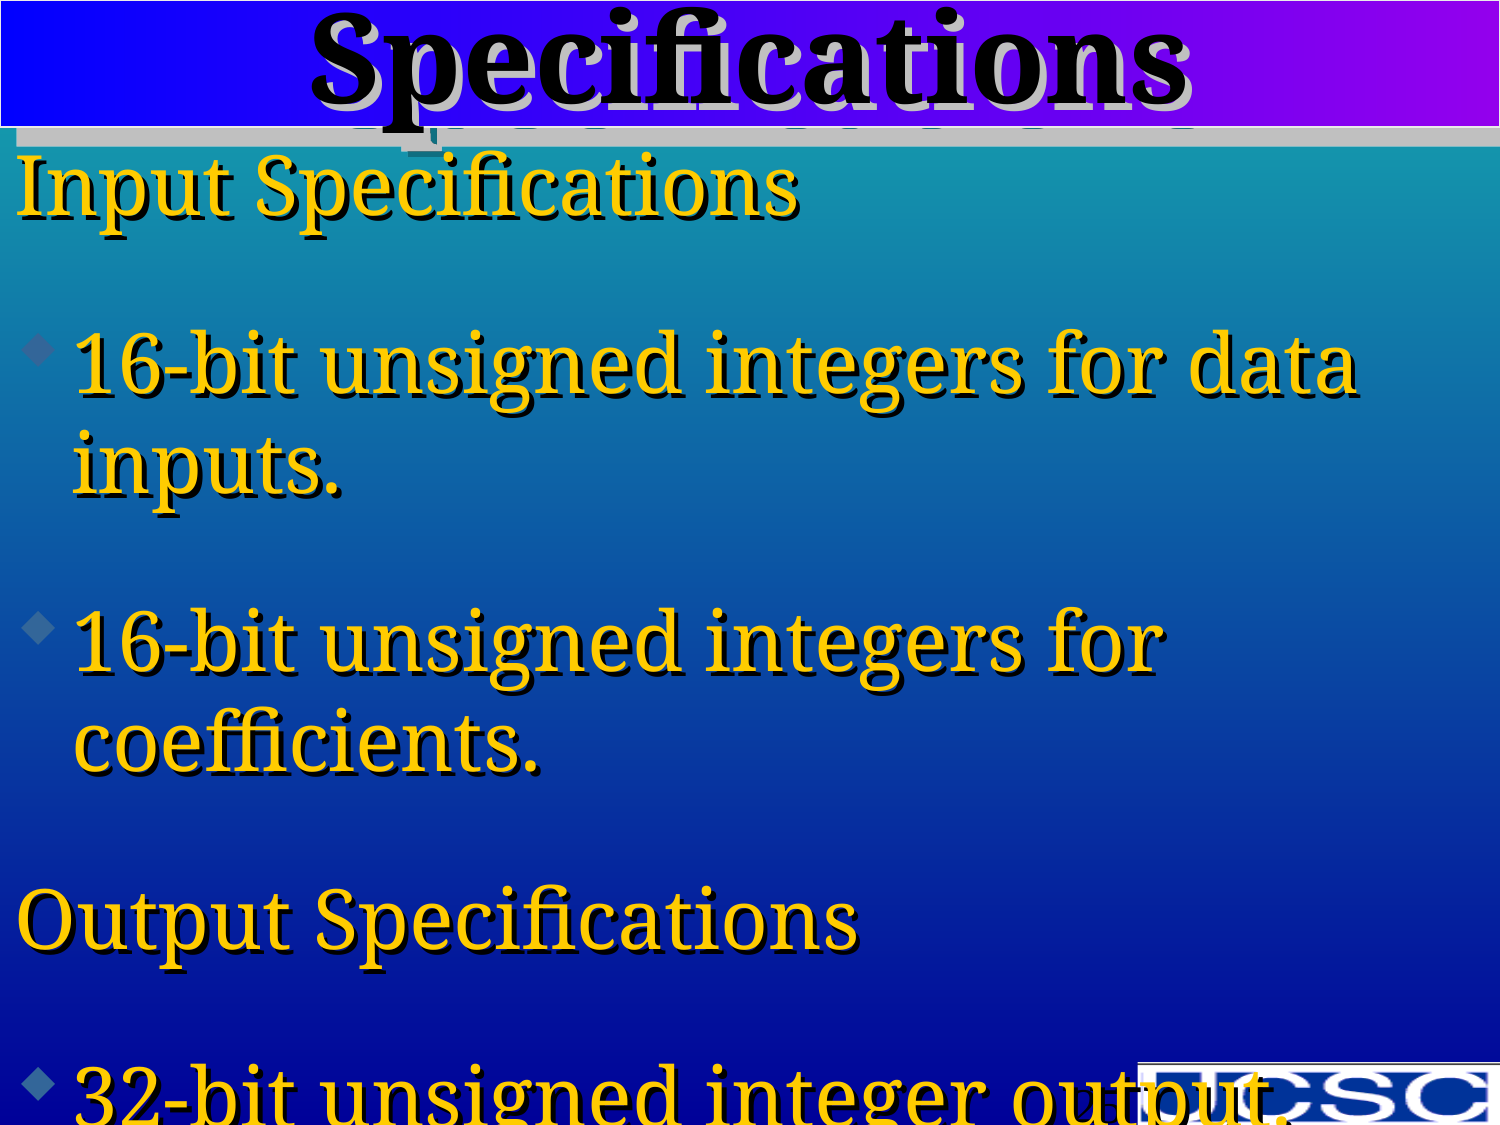

# Specifications
Input Specifications
16-bit unsigned integers for data inputs.
16-bit unsigned integers for coefficients.
Output Specifications
32-bit unsigned integer output.
25